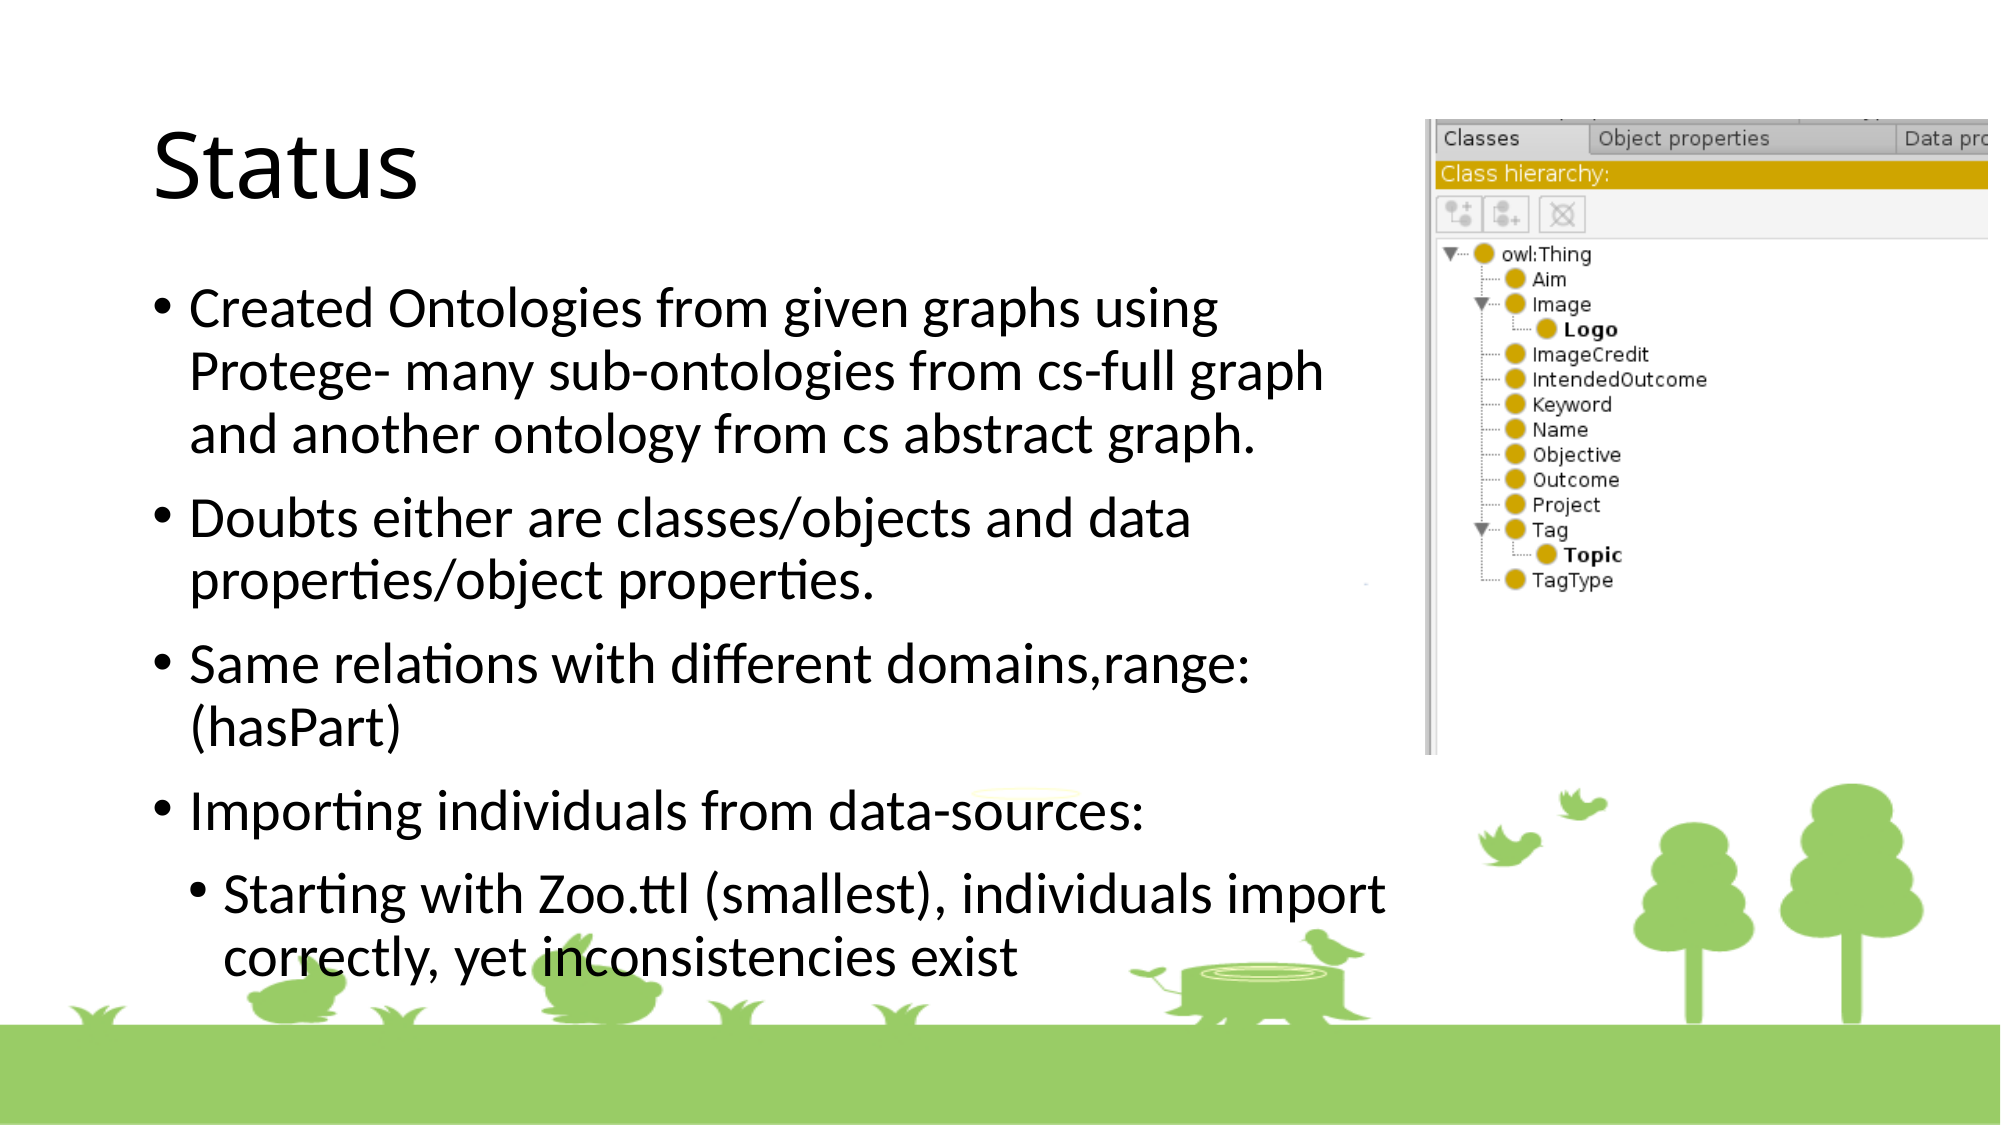

Status
Created Ontologies from given graphs using Protege- many sub-ontologies from cs-full graph and another ontology from cs abstract graph.
Doubts either are classes/objects and data properties/object properties.
Same relations with different domains,range:(hasPart)
Importing individuals from data-sources:
Starting with Zoo.ttl (smallest), individuals import correctly, yet inconsistencies exist